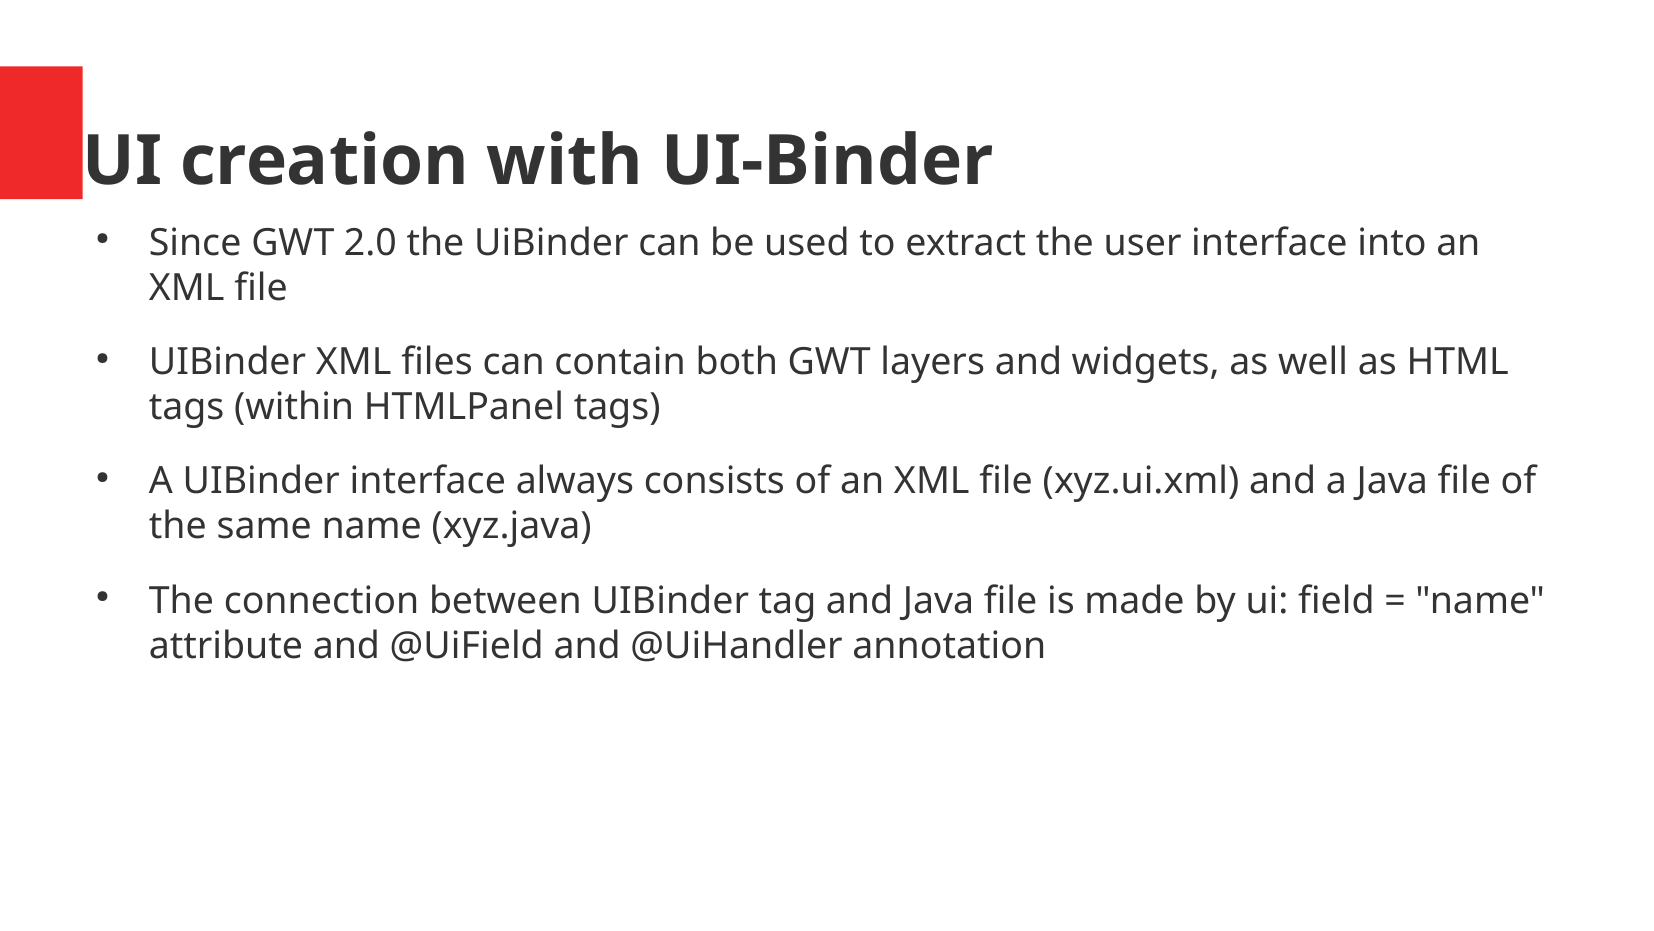

# UI creation with UI-Binder
Since GWT 2.0 the UiBinder can be used to extract the user interface into an XML file
UIBinder XML files can contain both GWT layers and widgets, as well as HTML tags (within HTMLPanel tags)
A UIBinder interface always consists of an XML file (xyz.ui.xml) and a Java file of the same name (xyz.java)
The connection between UIBinder tag and Java file is made by ui: field = "name" attribute and @UiField and @UiHandler annotation